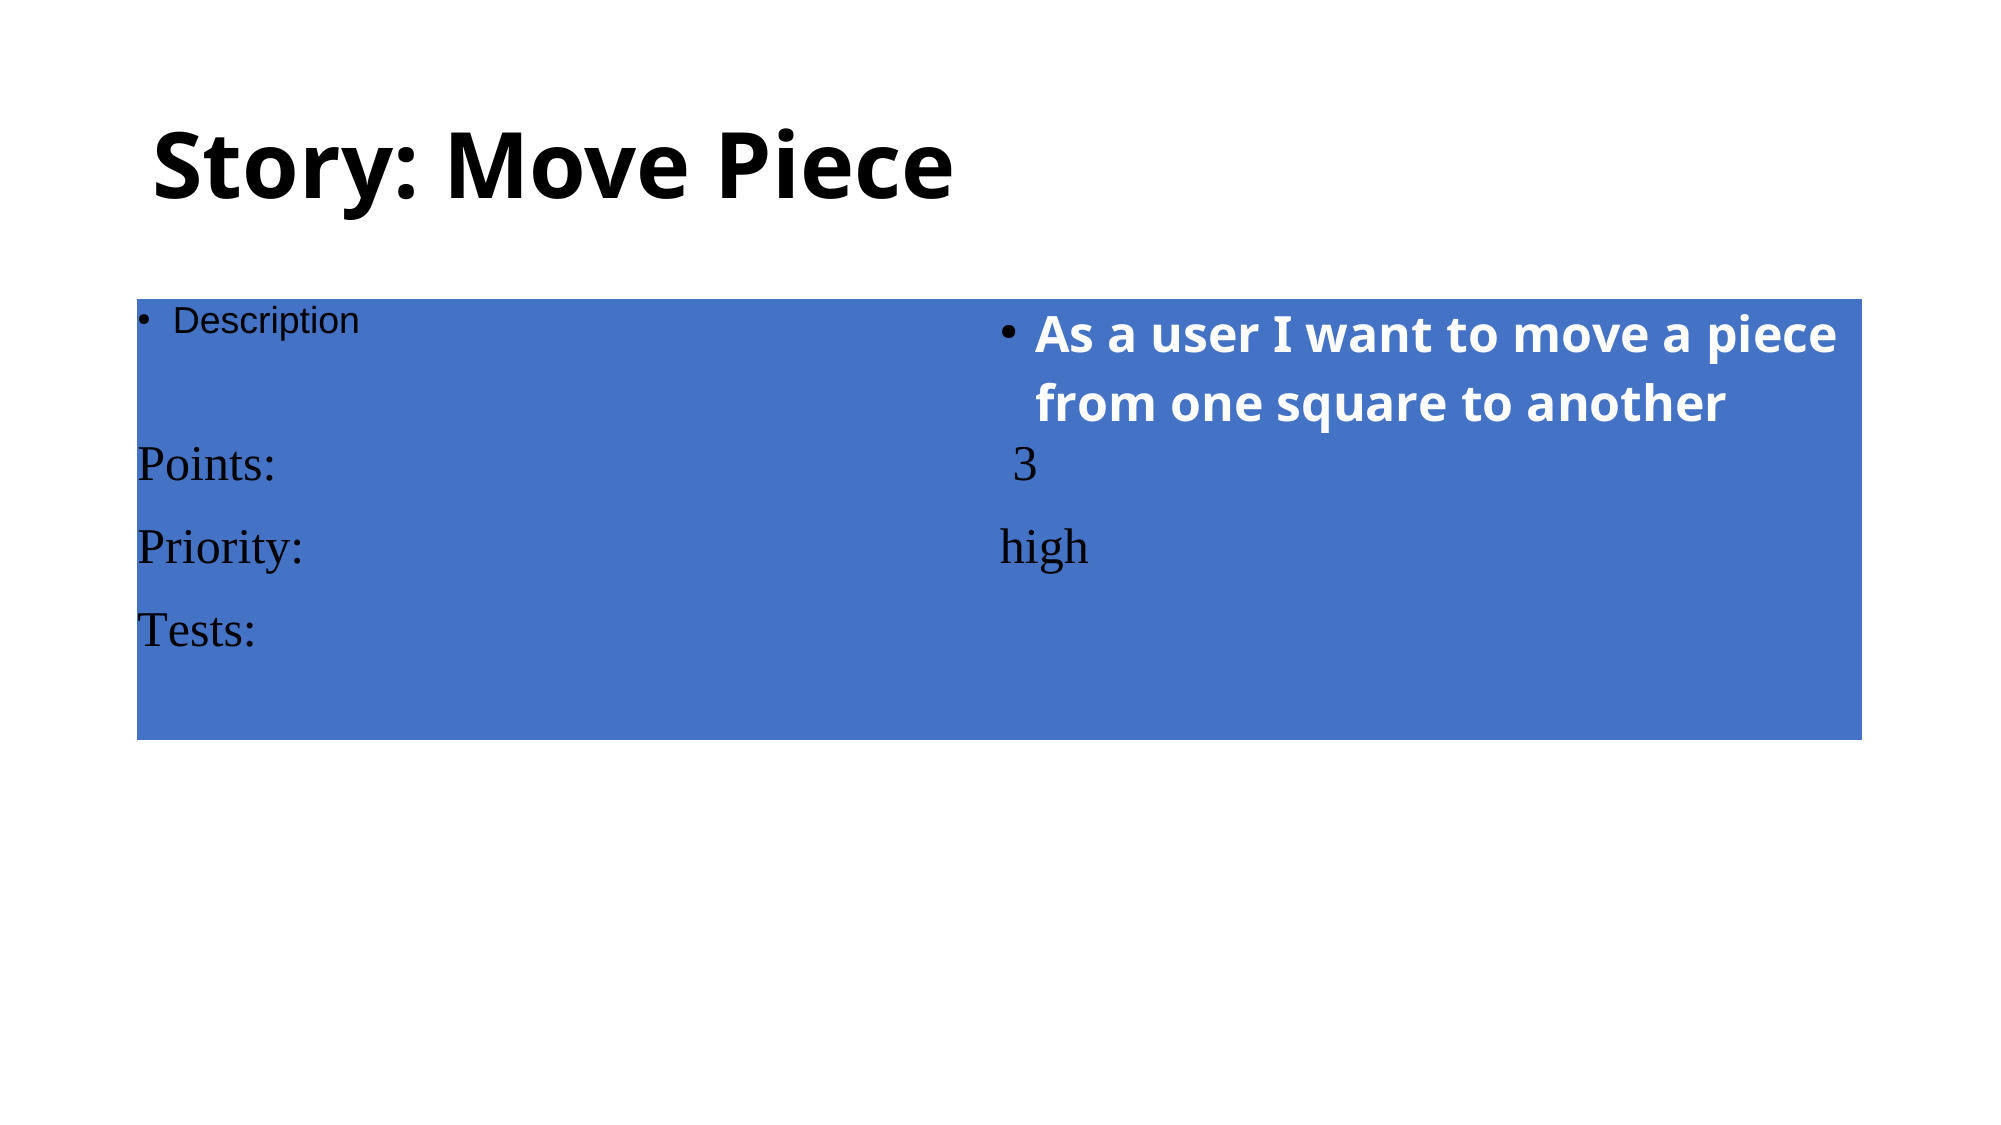

# Story: Move Piece
| Description | As a user I want to move a piece from one square to another |
| --- | --- |
| Points: | 3 |
| Priority: | high |
| Tests: | |
| | |